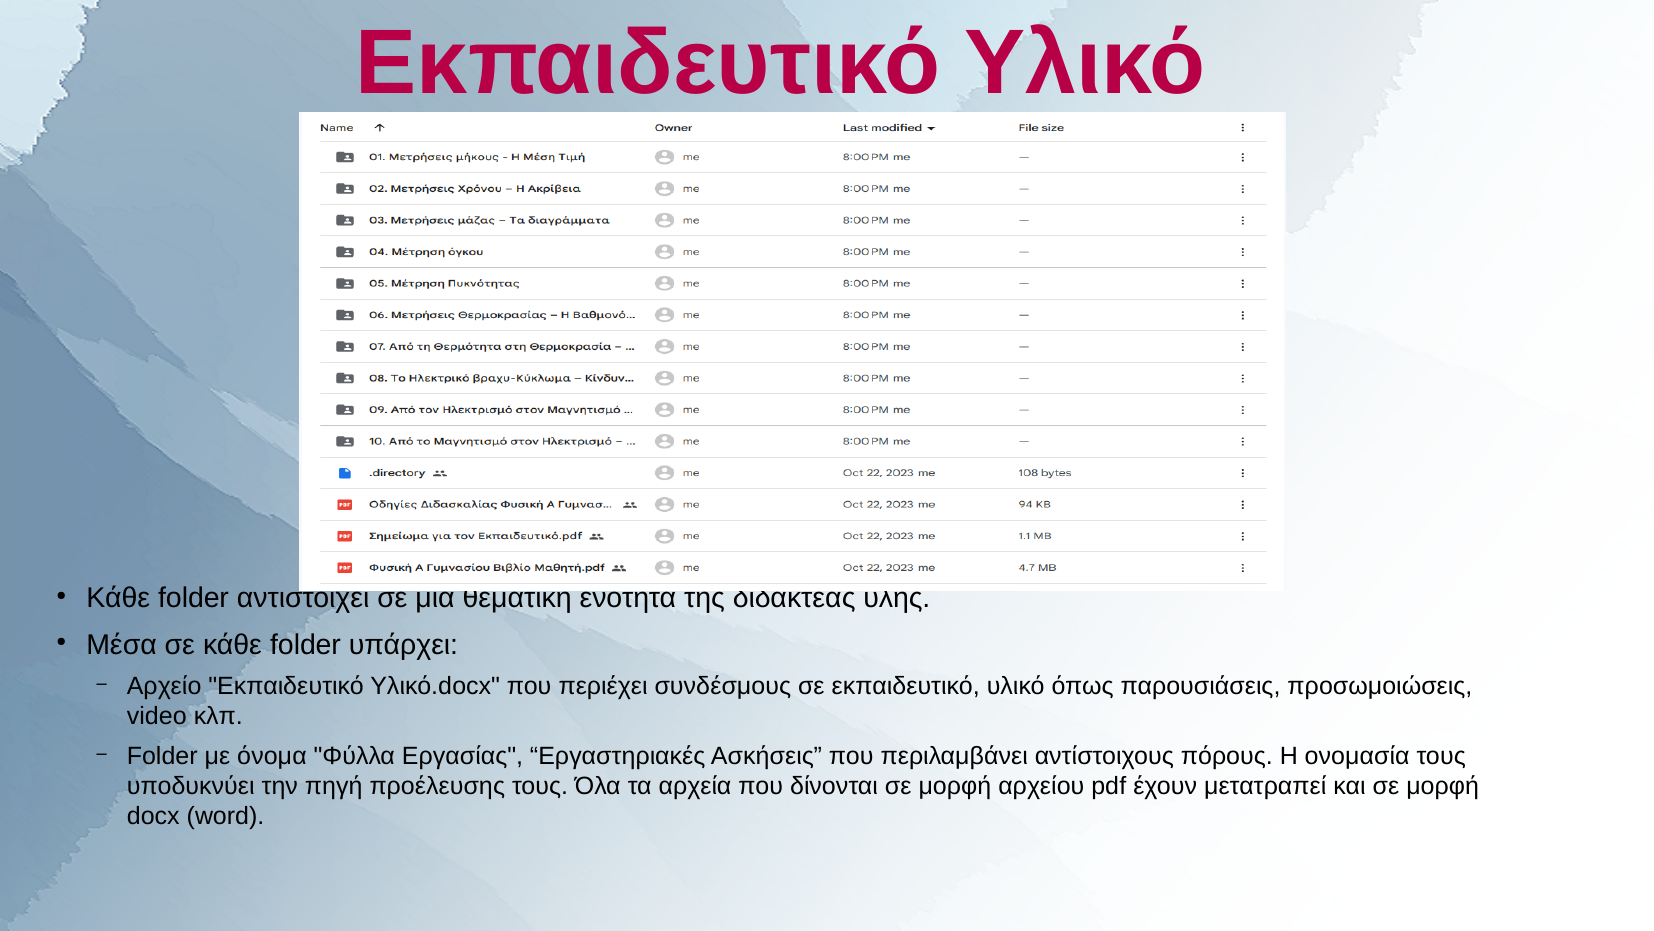

Εκπαιδευτικό Υλικό
# Κάθε folder αντιστοιχεί σε μία θεματική ενότητα της διδακτέας ύλης.
Μέσα σε κάθε folder υπάρχει:
Αρχείο "Εκπαιδευτικό Υλικό.docx" που περιέχει συνδέσμους σε εκπαιδευτικό, υλικό όπως παρουσιάσεις, προσωμοιώσεις, video κλπ.
Folder με όνομα "Φύλλα Εργασίας", “Εργαστηριακές Ασκήσεις” που περιλαμβάνει αντίστοιχους πόρους. Η ονομασία τους υποδυκνύει την πηγή προέλευσης τους. Όλα τα αρχεία που δίνονται σε μορφή αρχείου pdf έχουν μετατραπεί και σε μορφή docx (word).